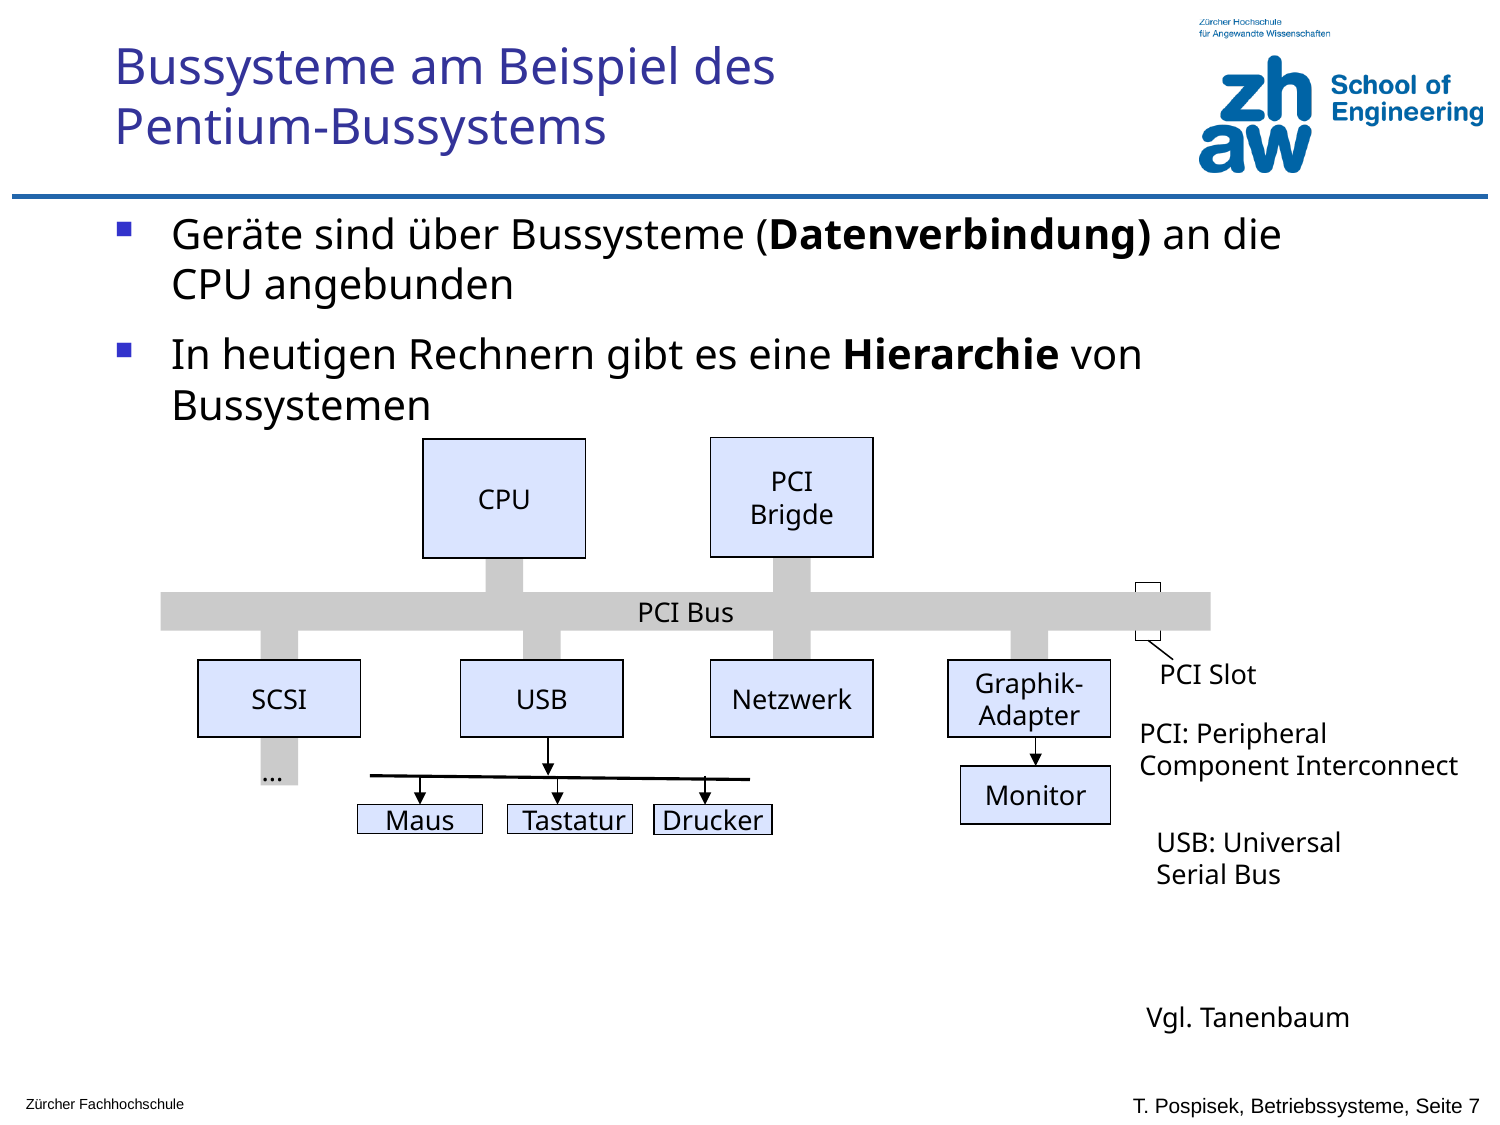

# Bussysteme am Beispiel des Pentium-Bussystems
Geräte sind über Bussysteme (Datenverbindung) an die CPU angebunden
In heutigen Rechnern gibt es eine Hierarchie von Bussystemen
PCI
Brigde
CPU
PCI Bus
PCI Slot
SCSI
USB
Netzwerk
Graphik-
Adapter
PCI: Peripheral
Component Interconnect
...
Monitor
Maus
Tastatur
Drucker
USB: Universal
Serial Bus
Vgl. Tanenbaum